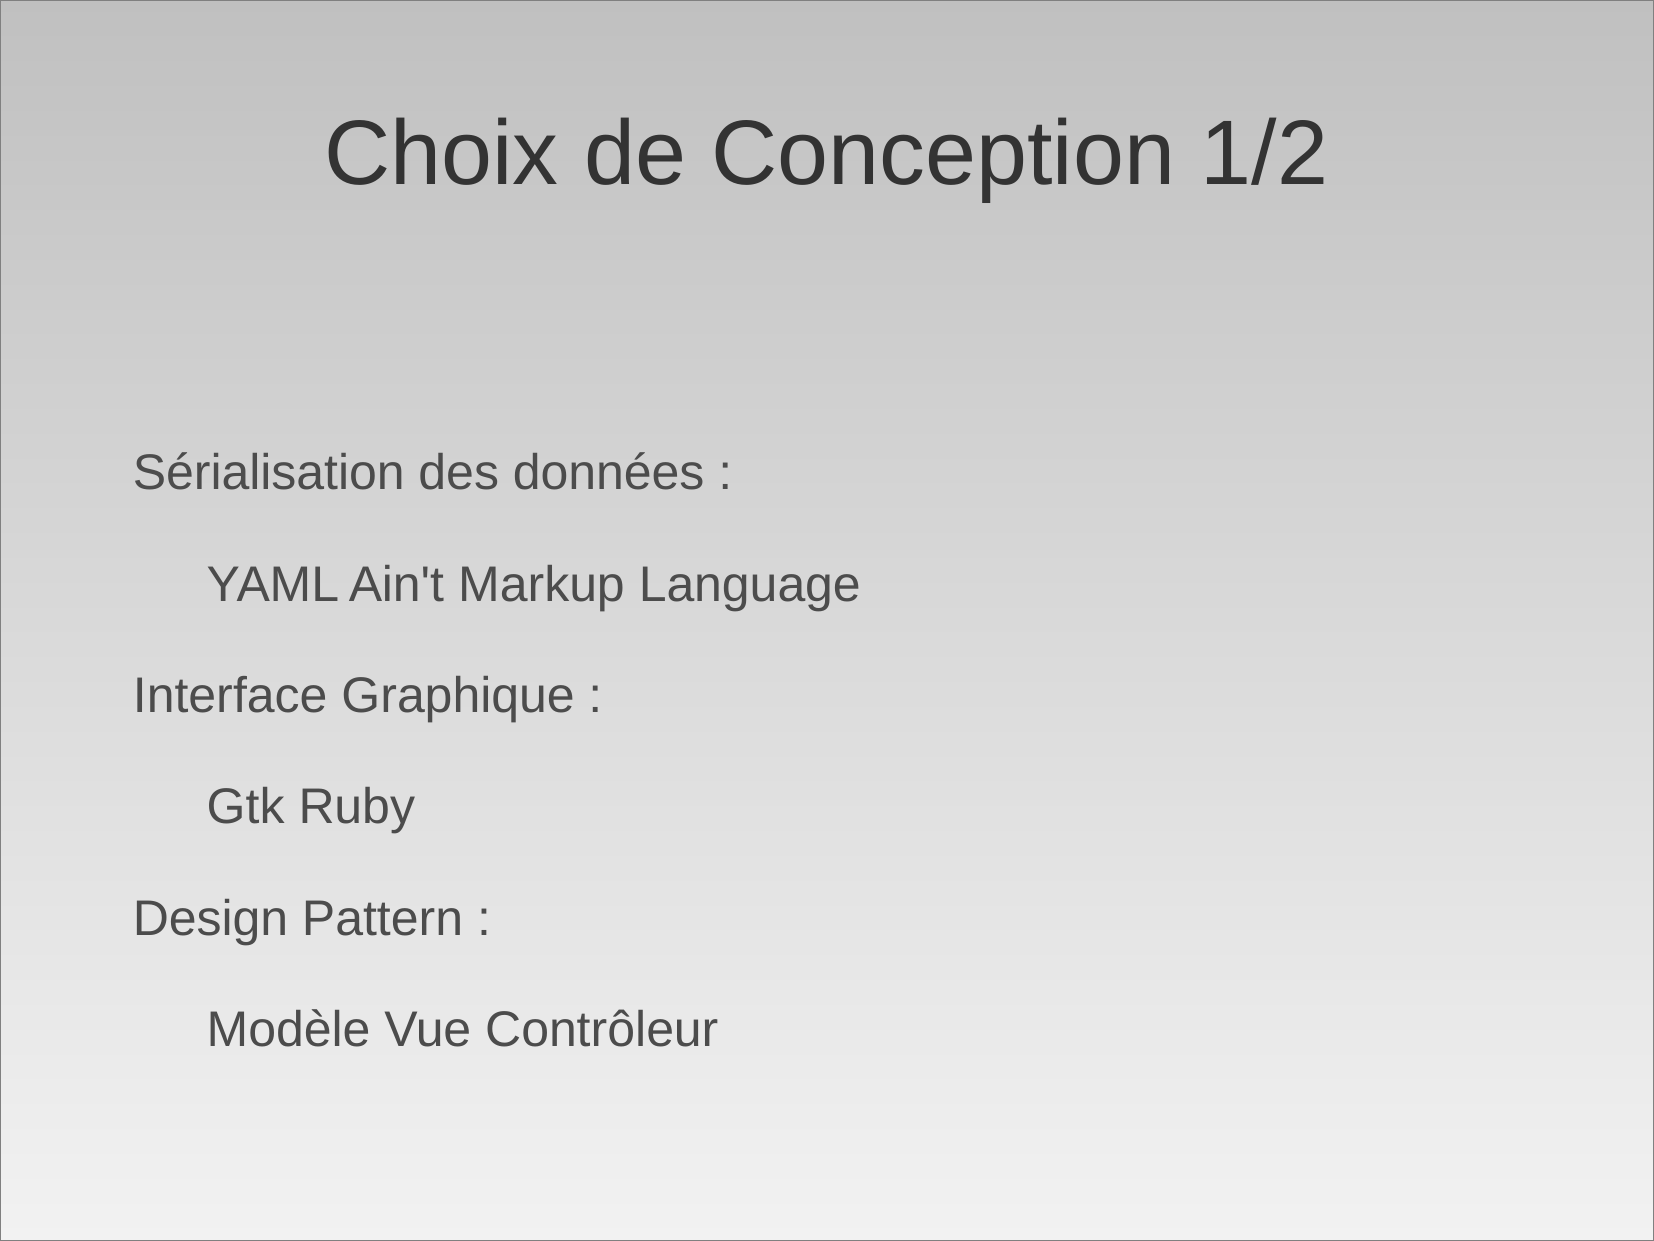

# Choix de Conception 1/2
Sérialisation des données :
	YAML Ain't Markup Language
Interface Graphique :
	Gtk Ruby
Design Pattern :
	Modèle Vue Contrôleur